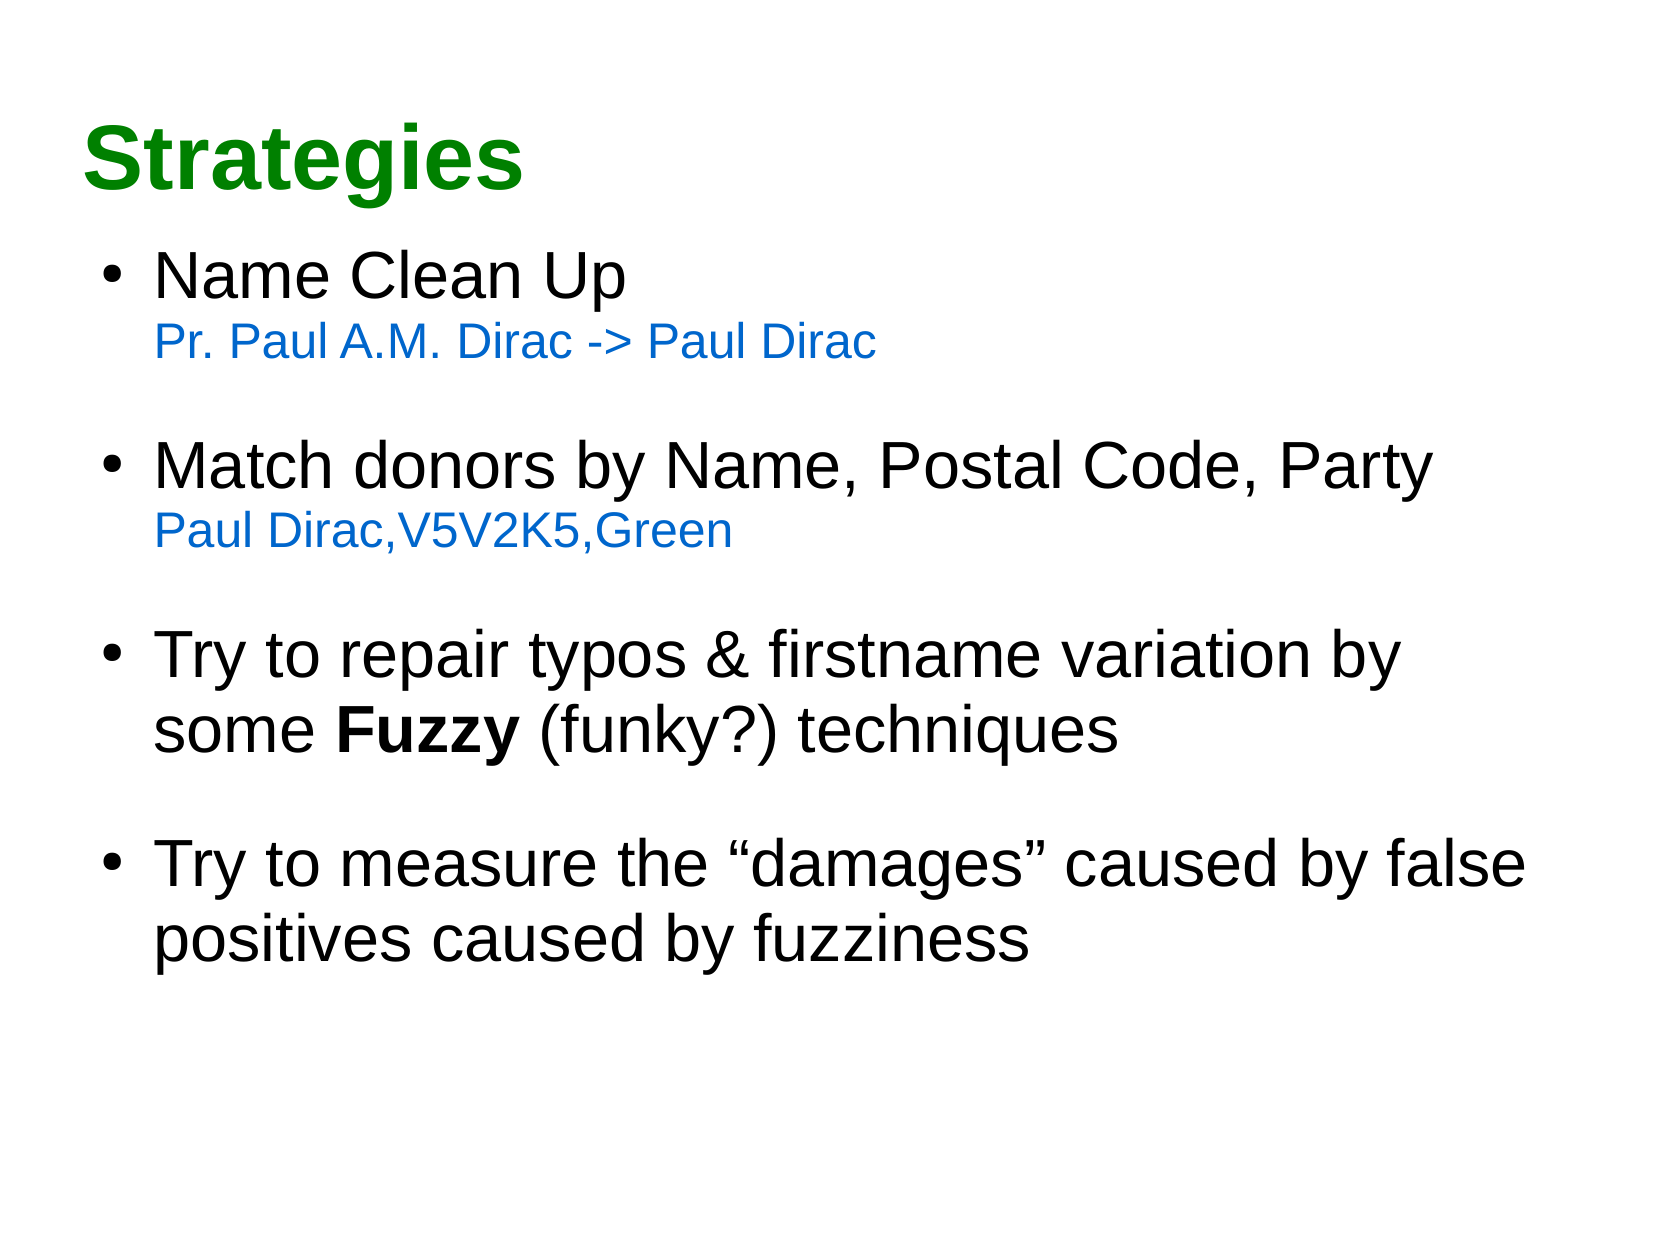

# Strategies
Name Clean Up
Pr. Paul A.M. Dirac -> Paul Dirac
Match donors by Name, Postal Code, Party
Paul Dirac,V5V2K5,Green
Try to repair typos & firstname variation by some Fuzzy (funky?) techniques
Try to measure the “damages” caused by false positives caused by fuzziness